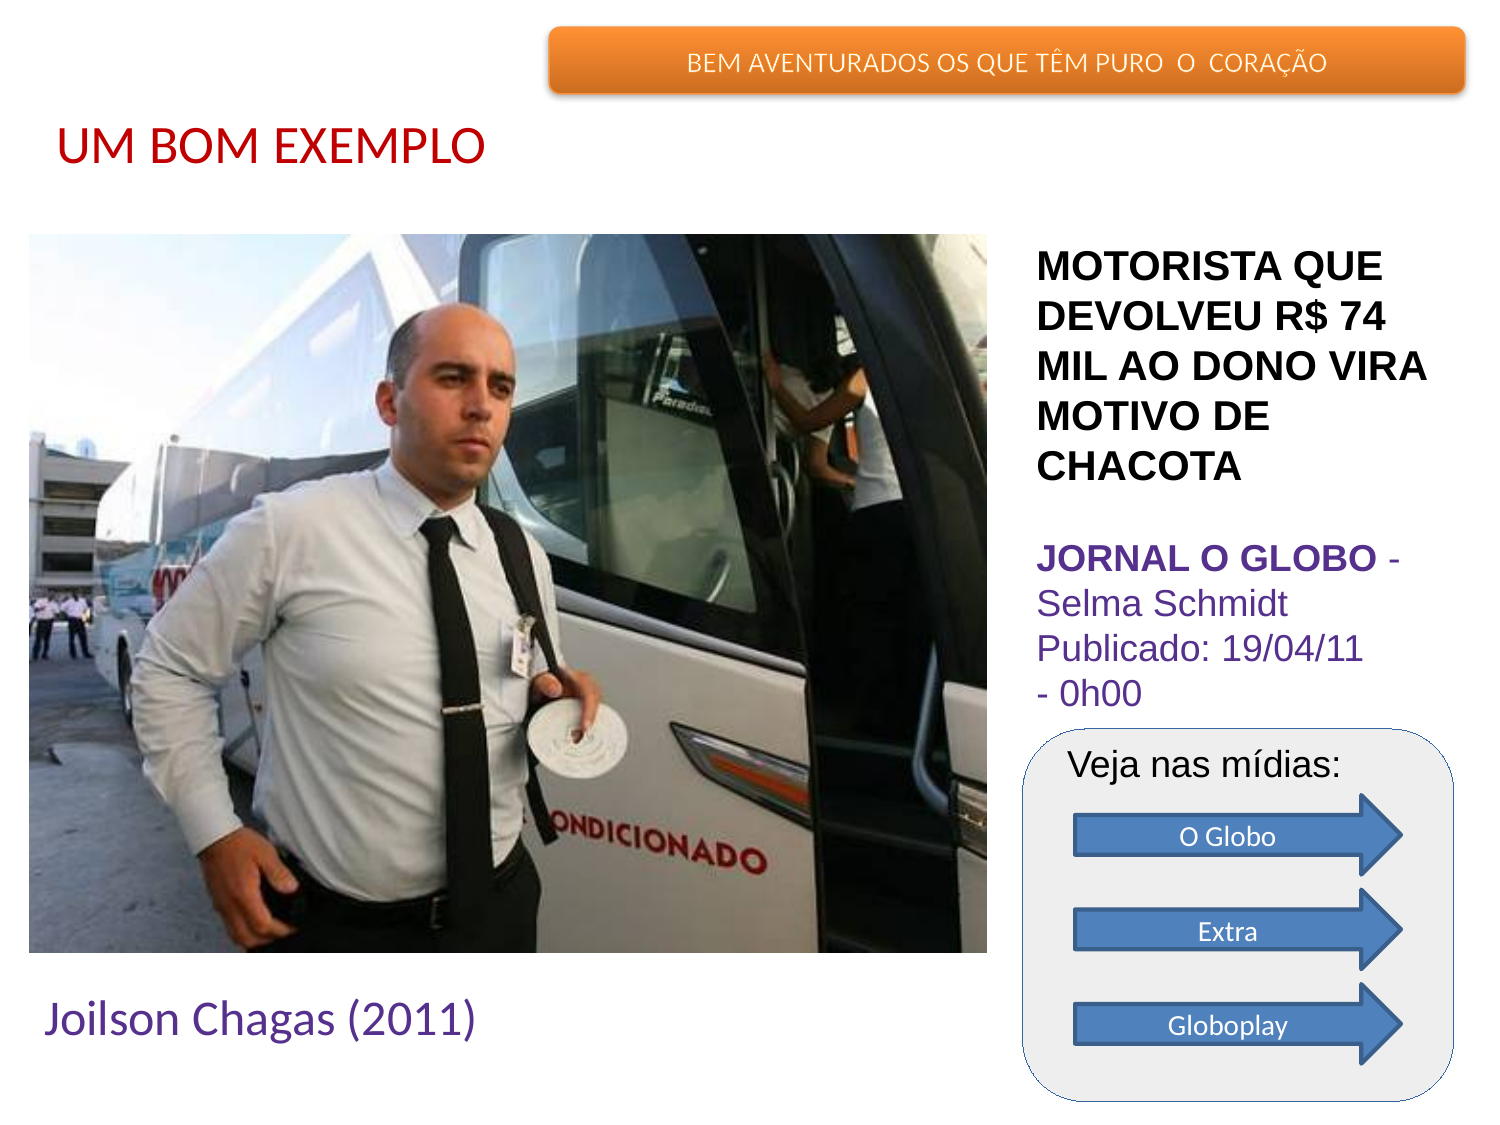

BEM AVENTURADOS OS QUE TÊM PURO O CORAÇÃO
UM BOM EXEMPLO
MOTORISTA QUE DEVOLVEU R$ 74 MIL AO DONO VIRA MOTIVO DE CHACOTA
JORNAL O GLOBO - Selma Schmidt
Publicado: 19/04/11 - 0h00
Veja nas mídias:
O Globo
Extra
Joilson Chagas (2011)
Globoplay